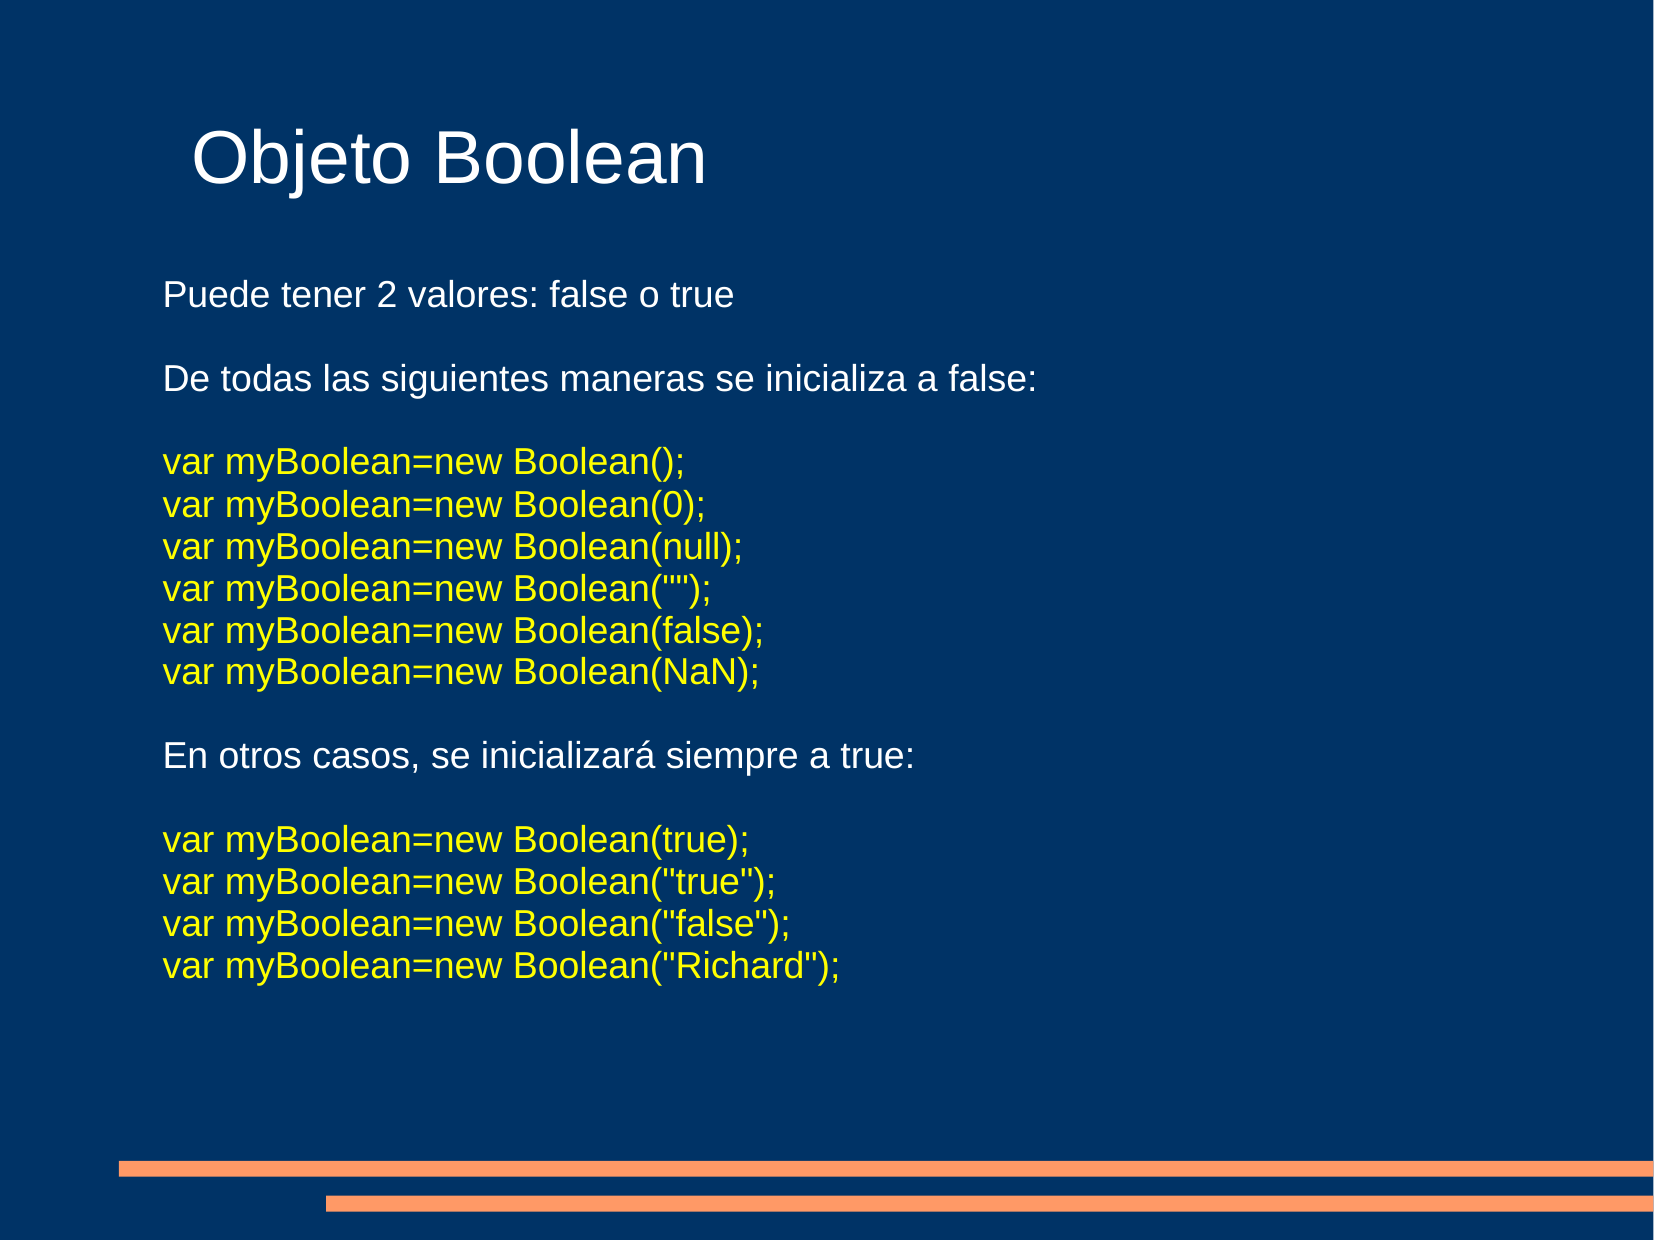

Objeto Boolean
Puede tener 2 valores: false o true
De todas las siguientes maneras se inicializa a false:
var myBoolean=new Boolean();
var myBoolean=new Boolean(0);
var myBoolean=new Boolean(null);
var myBoolean=new Boolean("");
var myBoolean=new Boolean(false);
var myBoolean=new Boolean(NaN);
En otros casos, se inicializará siempre a true:
var myBoolean=new Boolean(true);
var myBoolean=new Boolean("true");
var myBoolean=new Boolean("false");
var myBoolean=new Boolean("Richard");